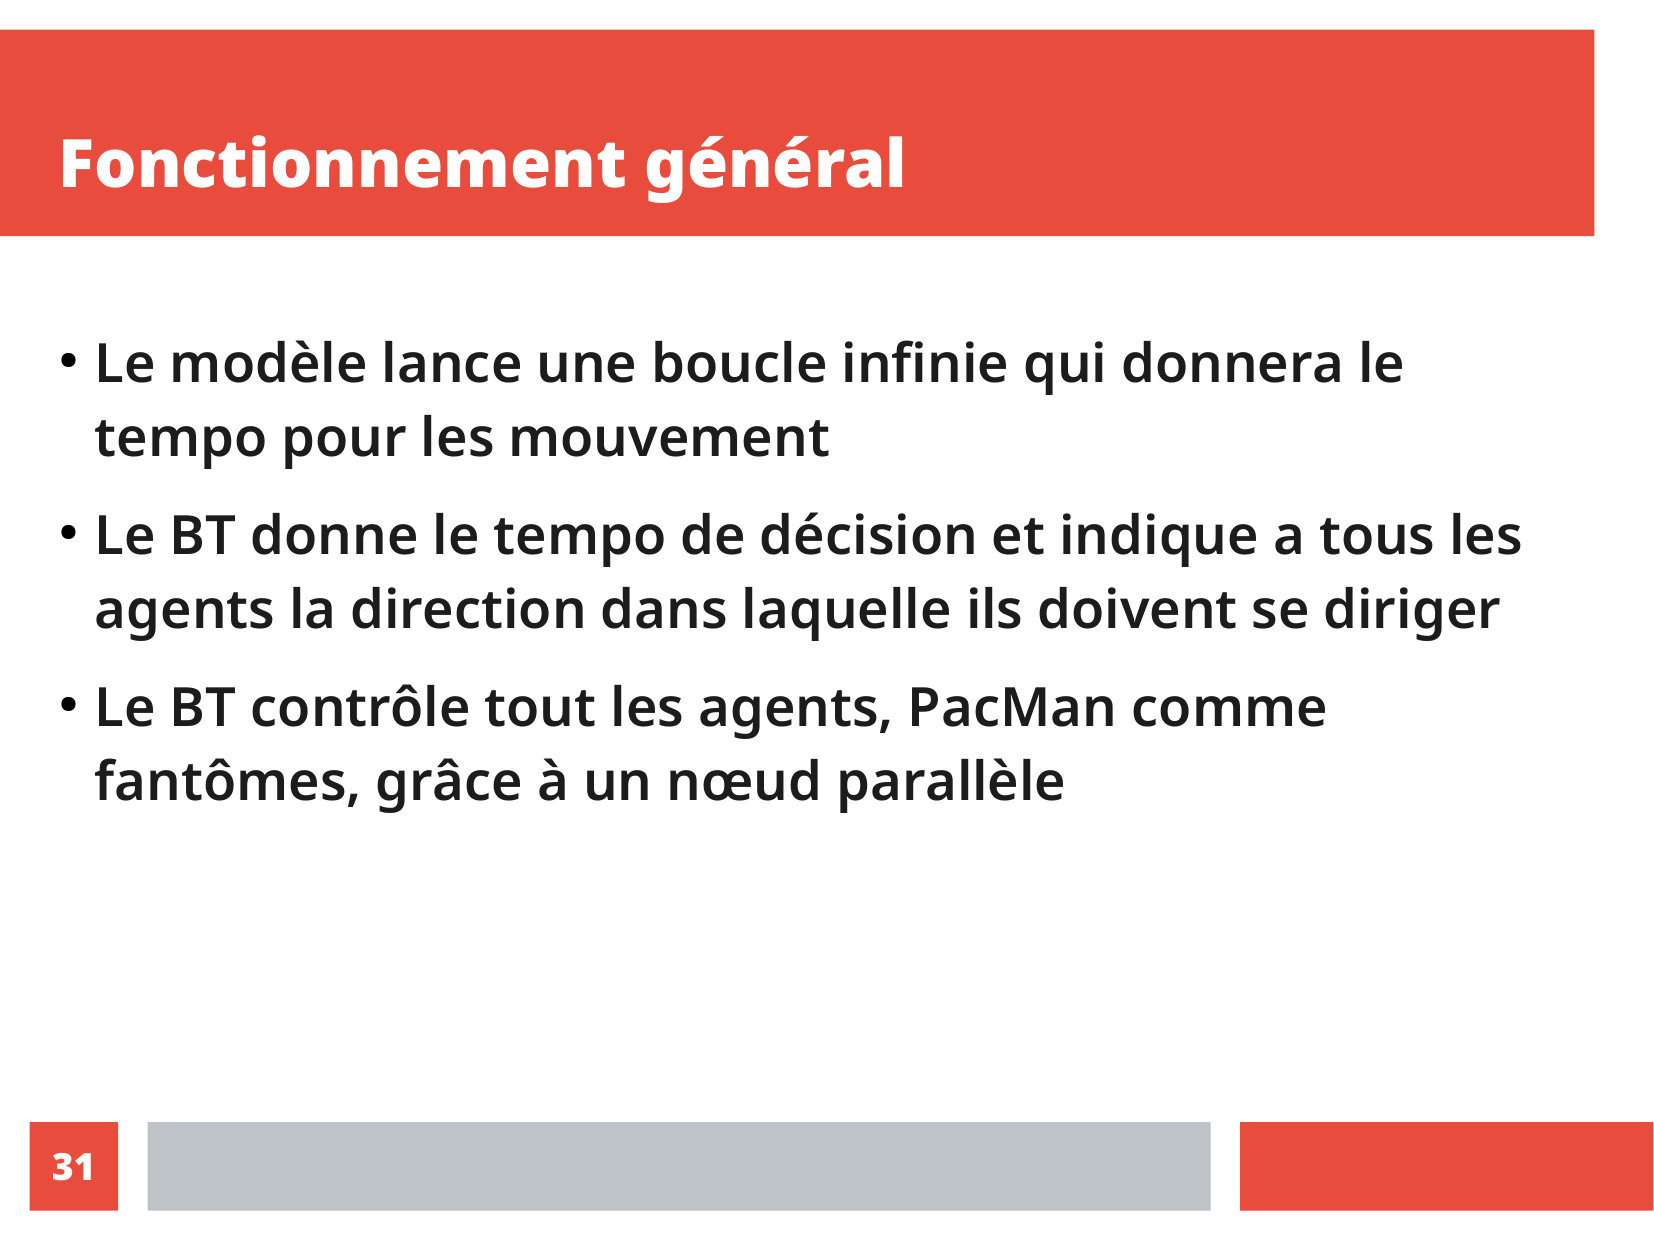

# Fonctionnement général
Le modèle lance une boucle infinie qui donnera le tempo pour les mouvement
Le BT donne le tempo de décision et indique a tous les agents la direction dans laquelle ils doivent se diriger
Le BT contrôle tout les agents, PacMan comme fantômes, grâce à un nœud parallèle
31